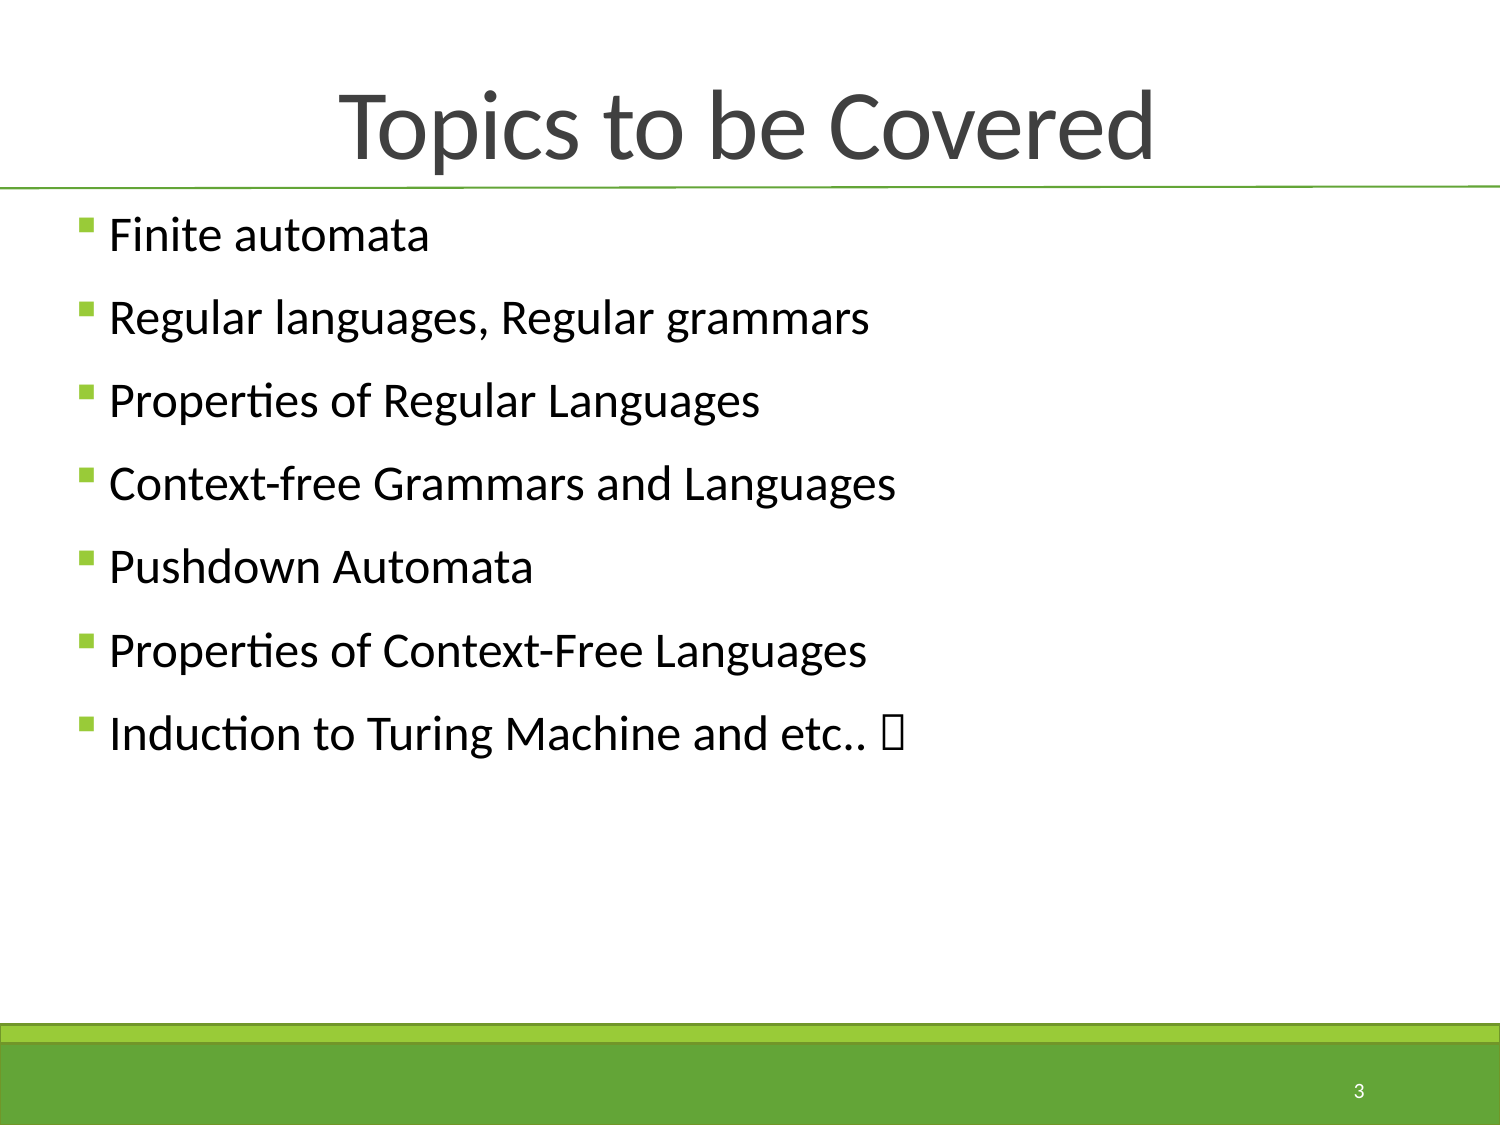

Topics to be Covered
# Finite automata
 Regular languages, Regular grammars
 Properties of Regular Languages
 Context-free Grammars and Languages
 Pushdown Automata
 Properties of Context-Free Languages
 Induction to Turing Machine and etc.. 
3